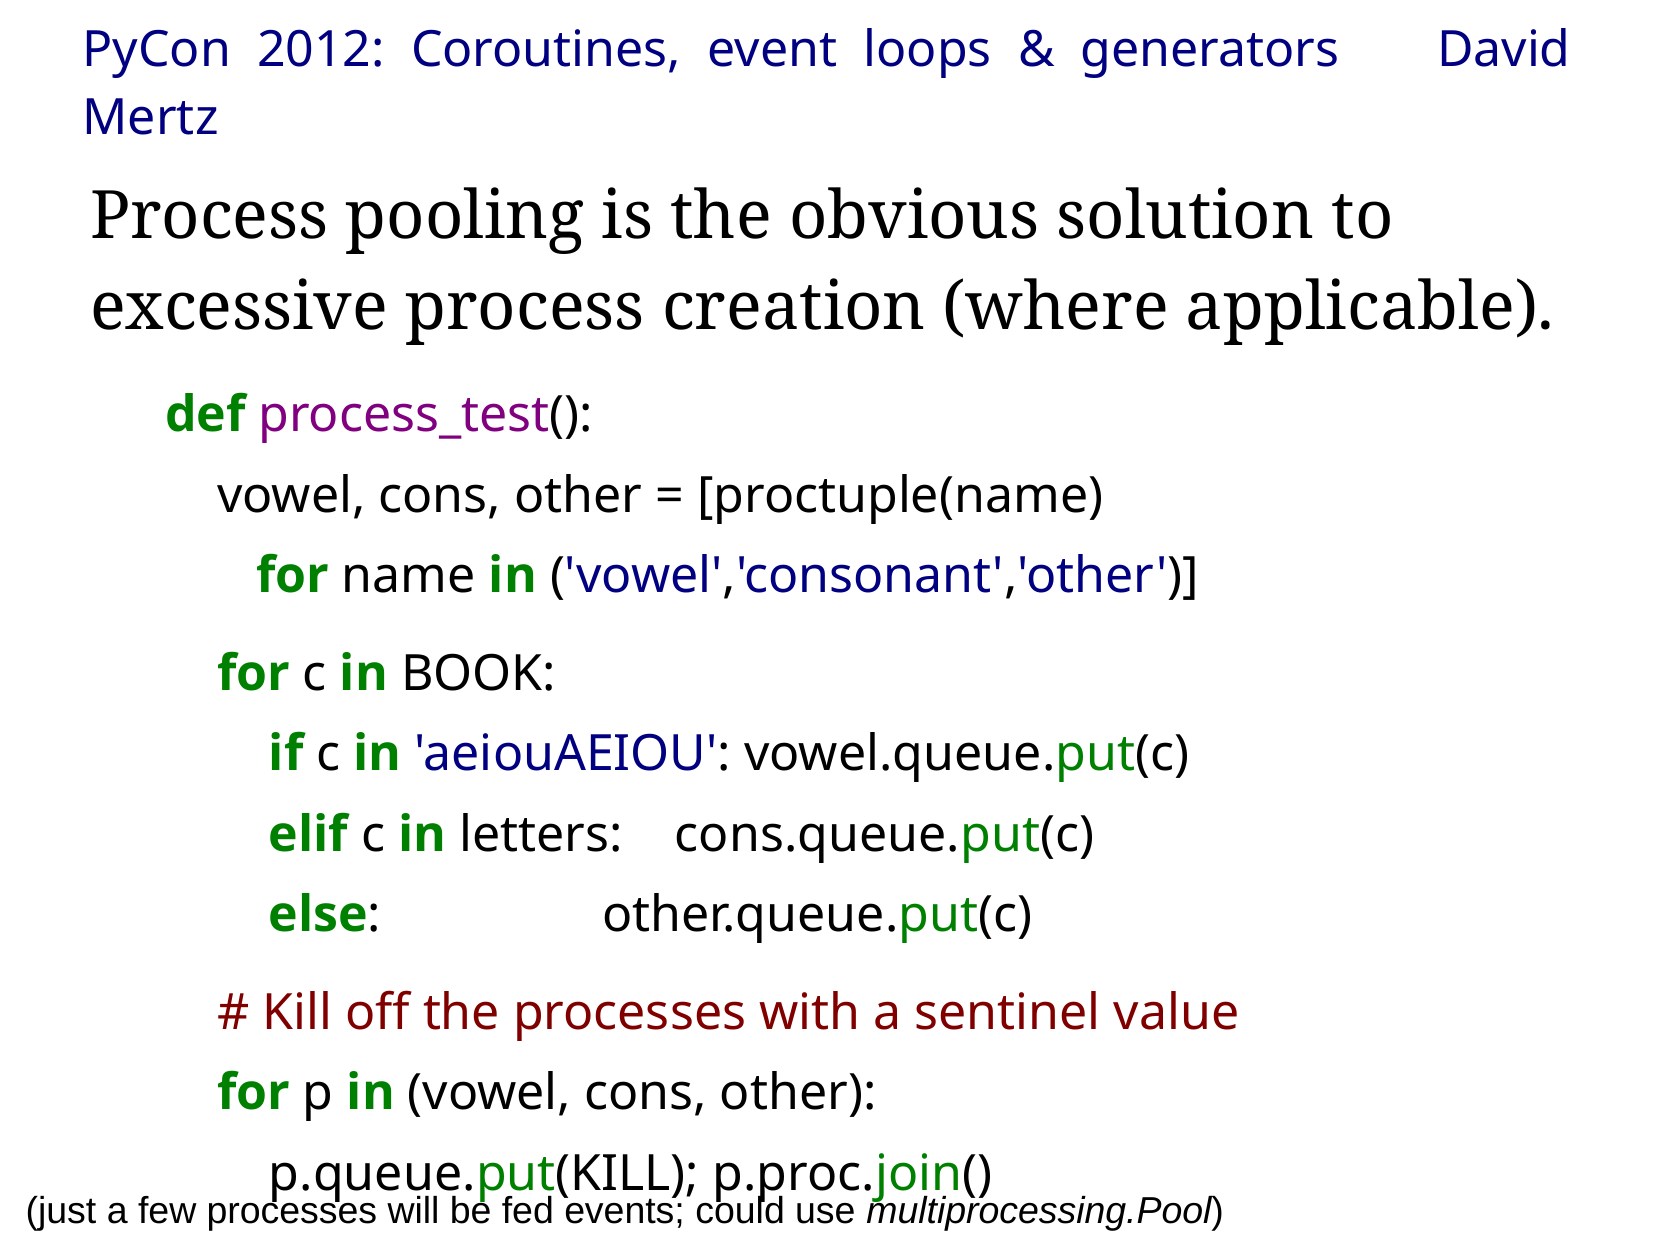

PyCon 2012: Coroutines, event loops & generators		David Mertz
# Process pooling is the obvious solution to excessive process creation (where applicable).
def process_test():
 vowel, cons, other = [proctuple(name)
 for name in ('vowel','consonant','other')]
 for c in BOOK:
 if c in 'aeiouAEIOU': vowel.queue.put(c)
 elif c in letters: cons.queue.put(c)
 else: other.queue.put(c)
 # Kill off the processes with a sentinel value
 for p in (vowel, cons, other):
 p.queue.put(KILL); p.proc.join()
 return LetterTypes(vowel, cons, other)
(just a few processes will be fed events; could use multiprocessing.Pool)